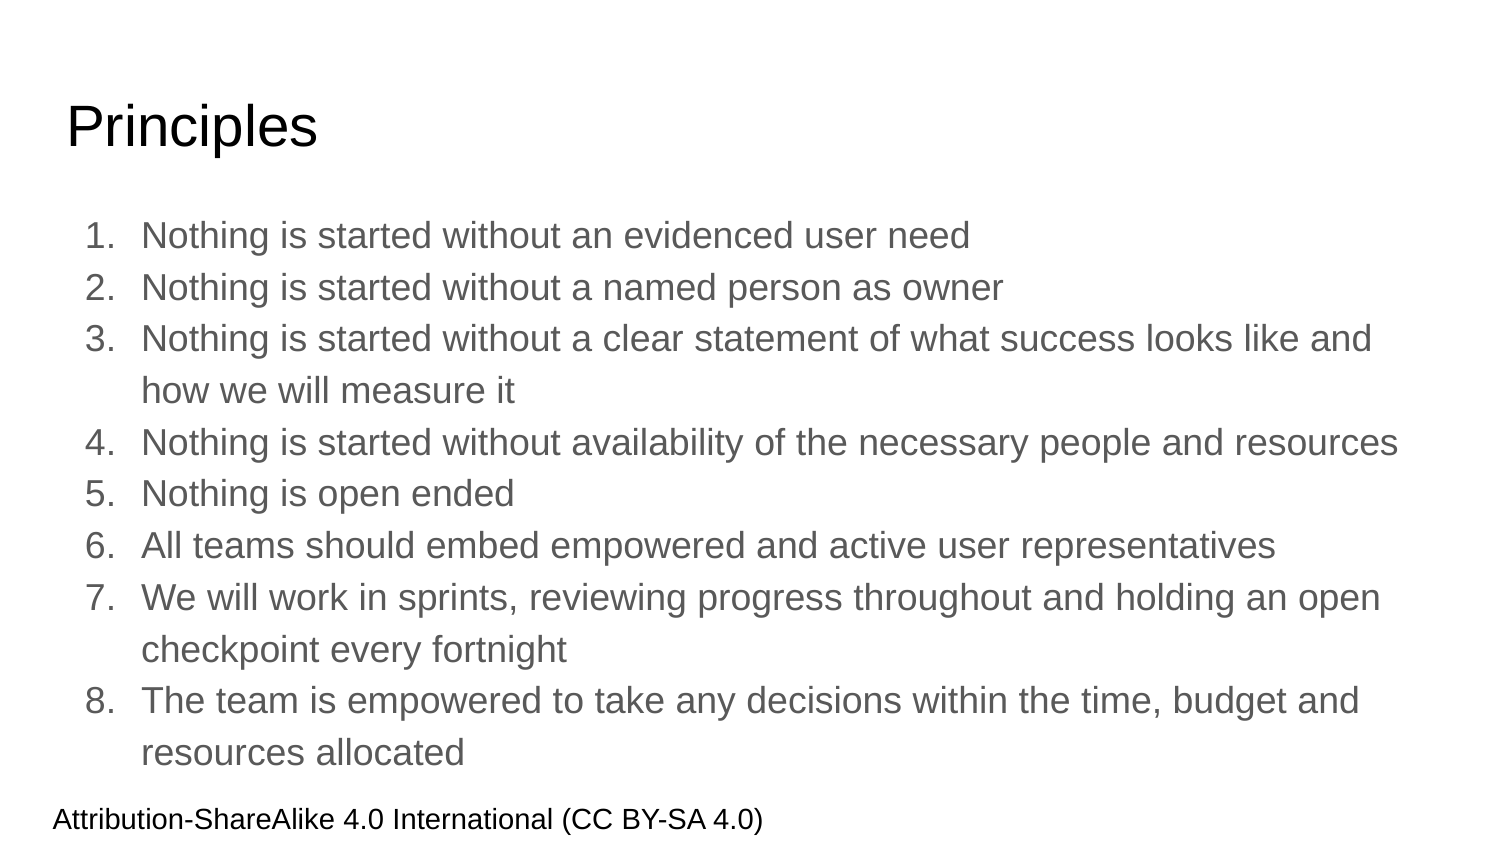

# Principles
Nothing is started without an evidenced user need
Nothing is started without a named person as owner
Nothing is started without a clear statement of what success looks like and how we will measure it
Nothing is started without availability of the necessary people and resources
Nothing is open ended
All teams should embed empowered and active user representatives
We will work in sprints, reviewing progress throughout and holding an open checkpoint every fortnight
The team is empowered to take any decisions within the time, budget and resources allocated